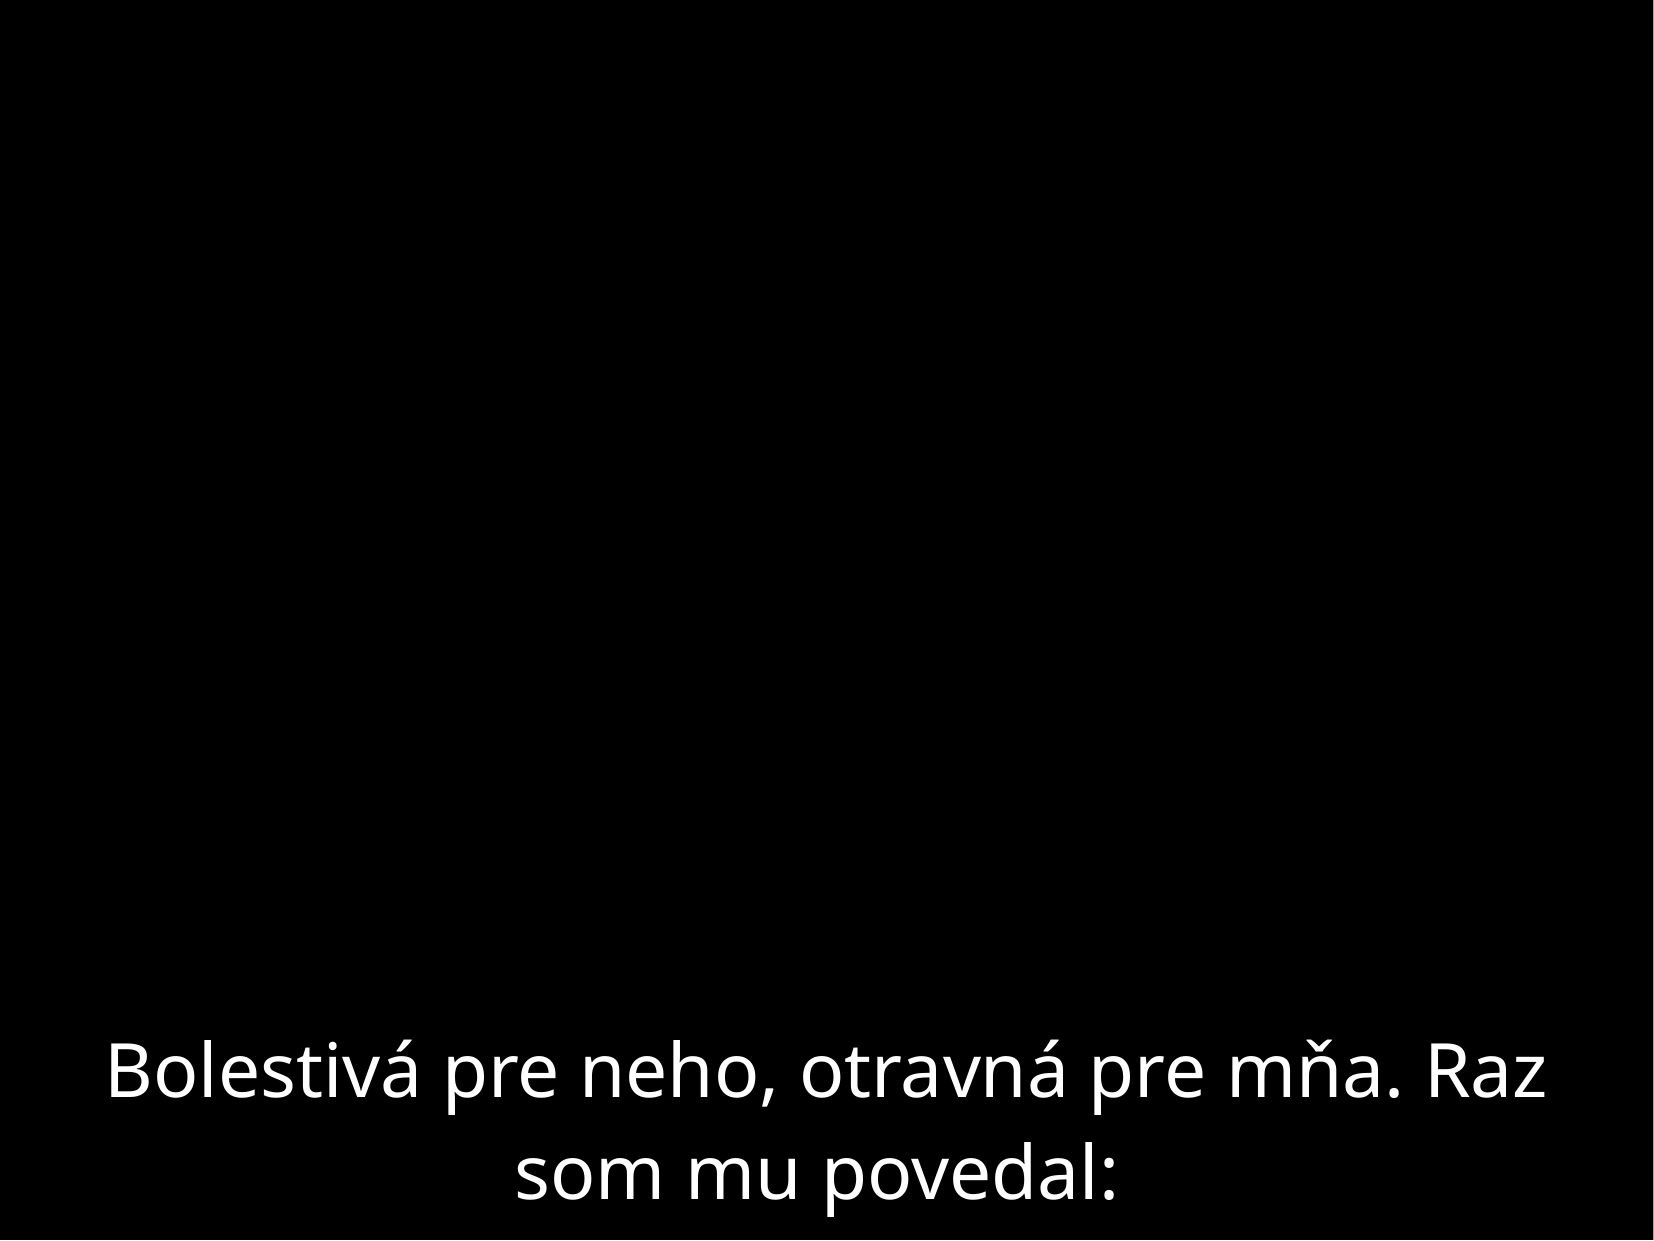

# Bolestivá pre neho, otravná pre mňa. Raz som mu povedal: